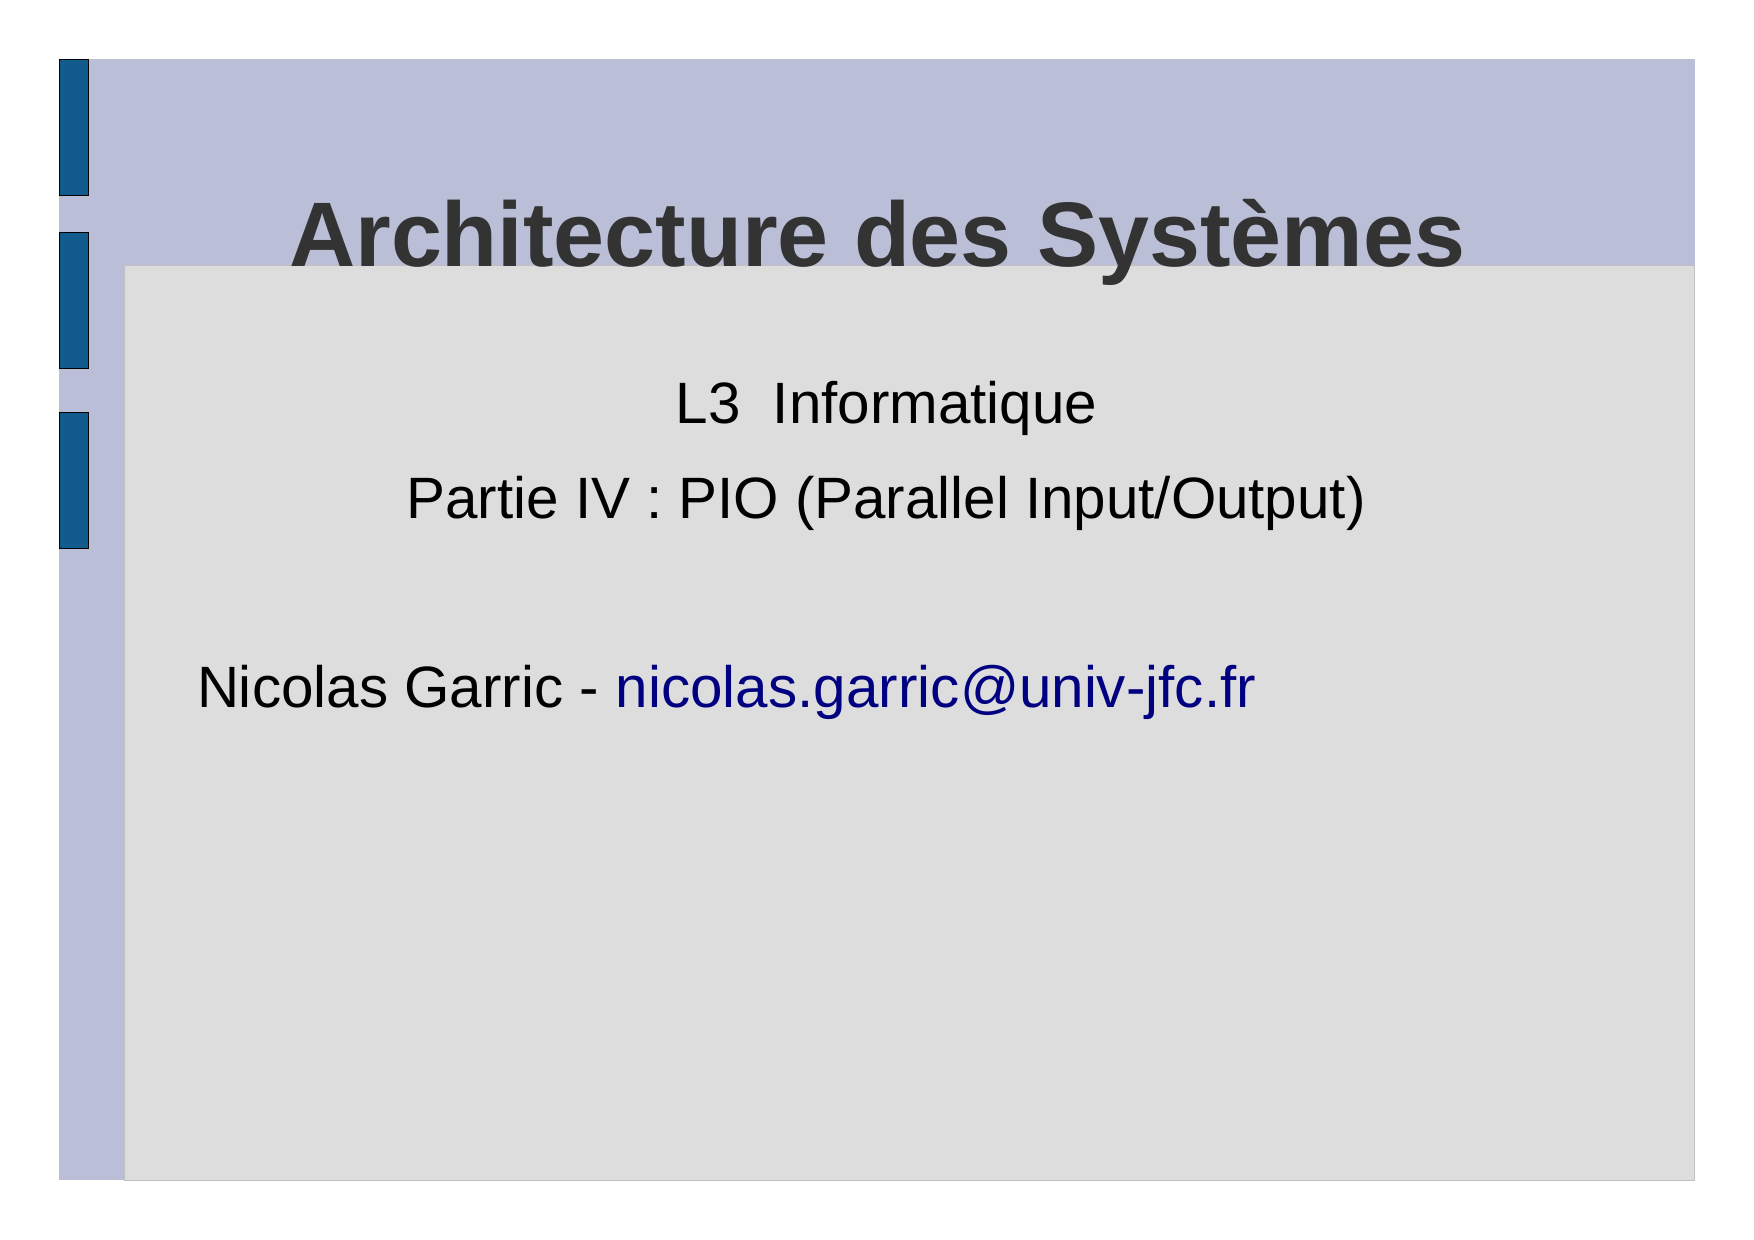

# Architecture des Systèmes
L3 Informatique
Partie IV : PIO (Parallel Input/Output)
Nicolas Garric - nicolas.garric@univ-jfc.fr